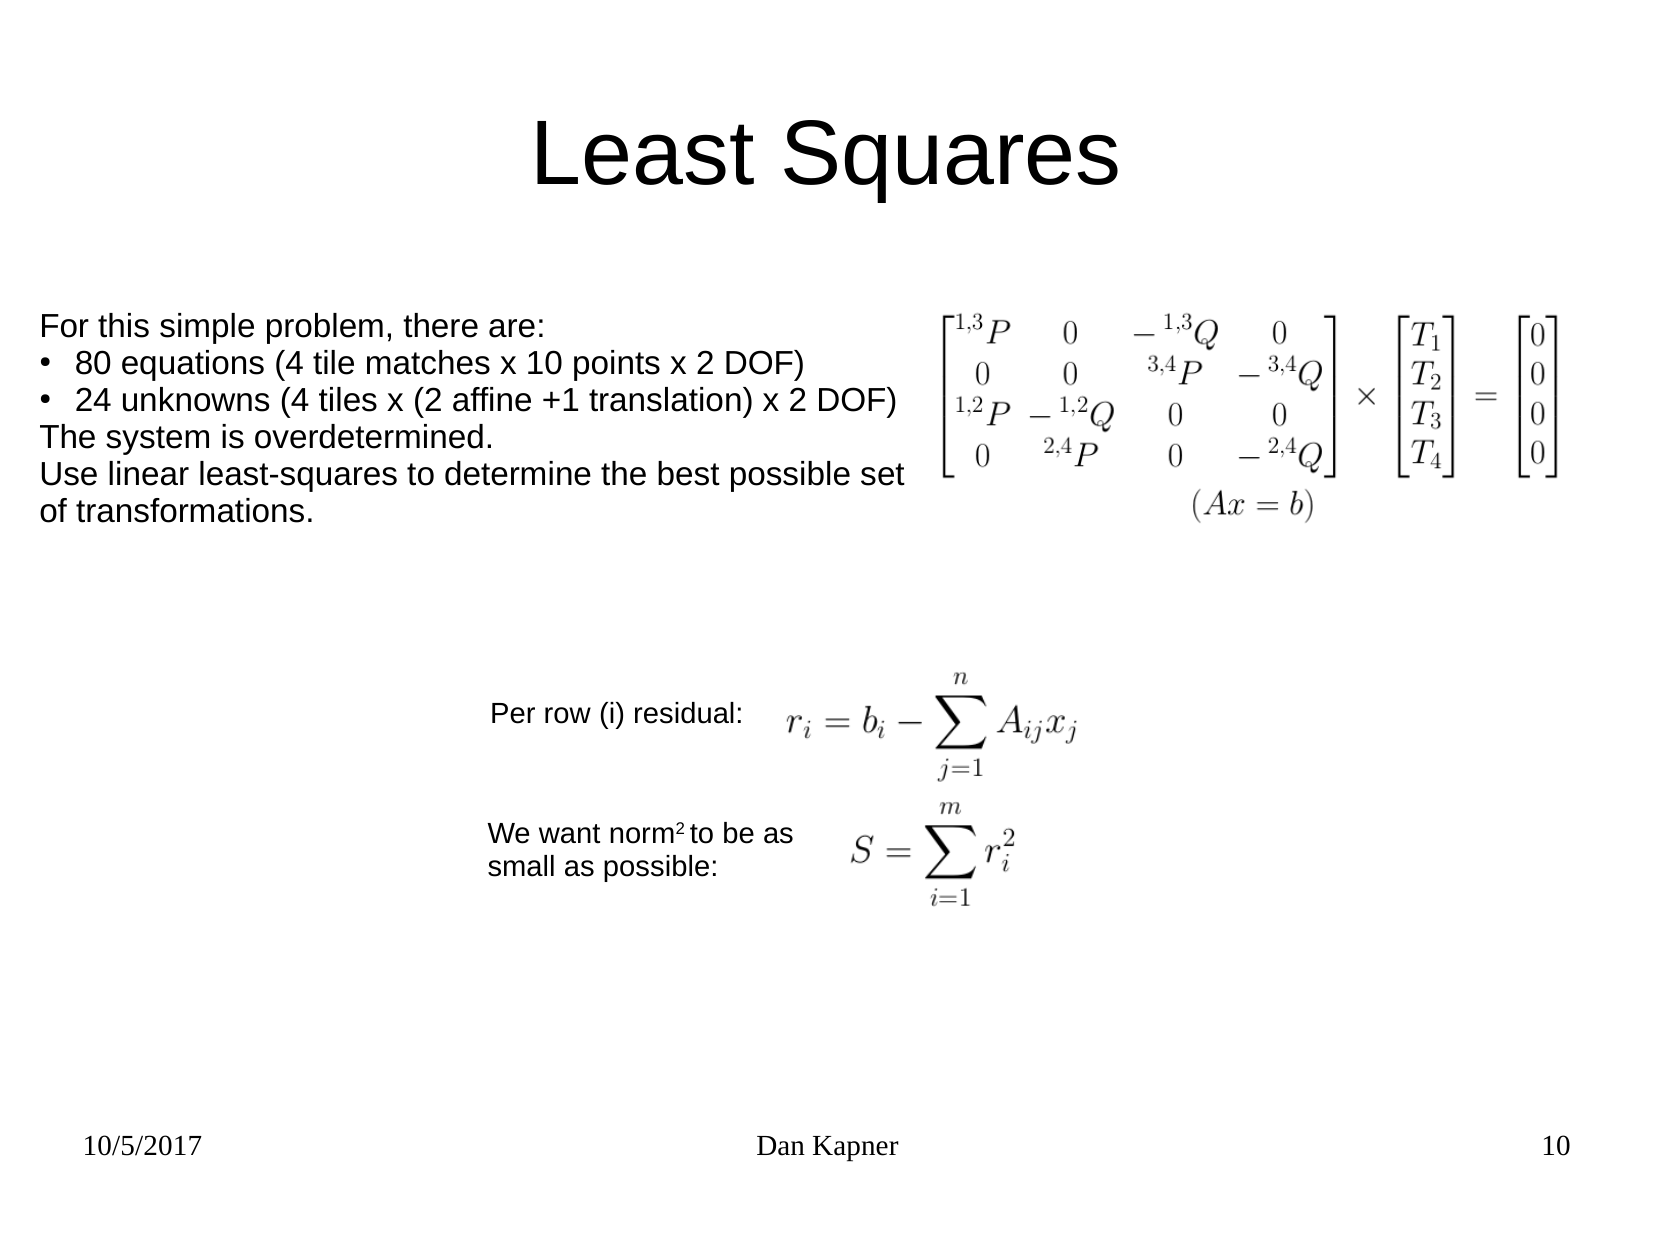

# Least Squares
For this simple problem, there are:
80 equations (4 tile matches x 10 points x 2 DOF)
24 unknowns (4 tiles x (2 affine +1 translation) x 2 DOF)
The system is overdetermined.
Use linear least-squares to determine the best possible set of transformations.
Per row (i) residual:
We want norm2 to be as small as possible:
10/5/2017
Dan Kapner
10